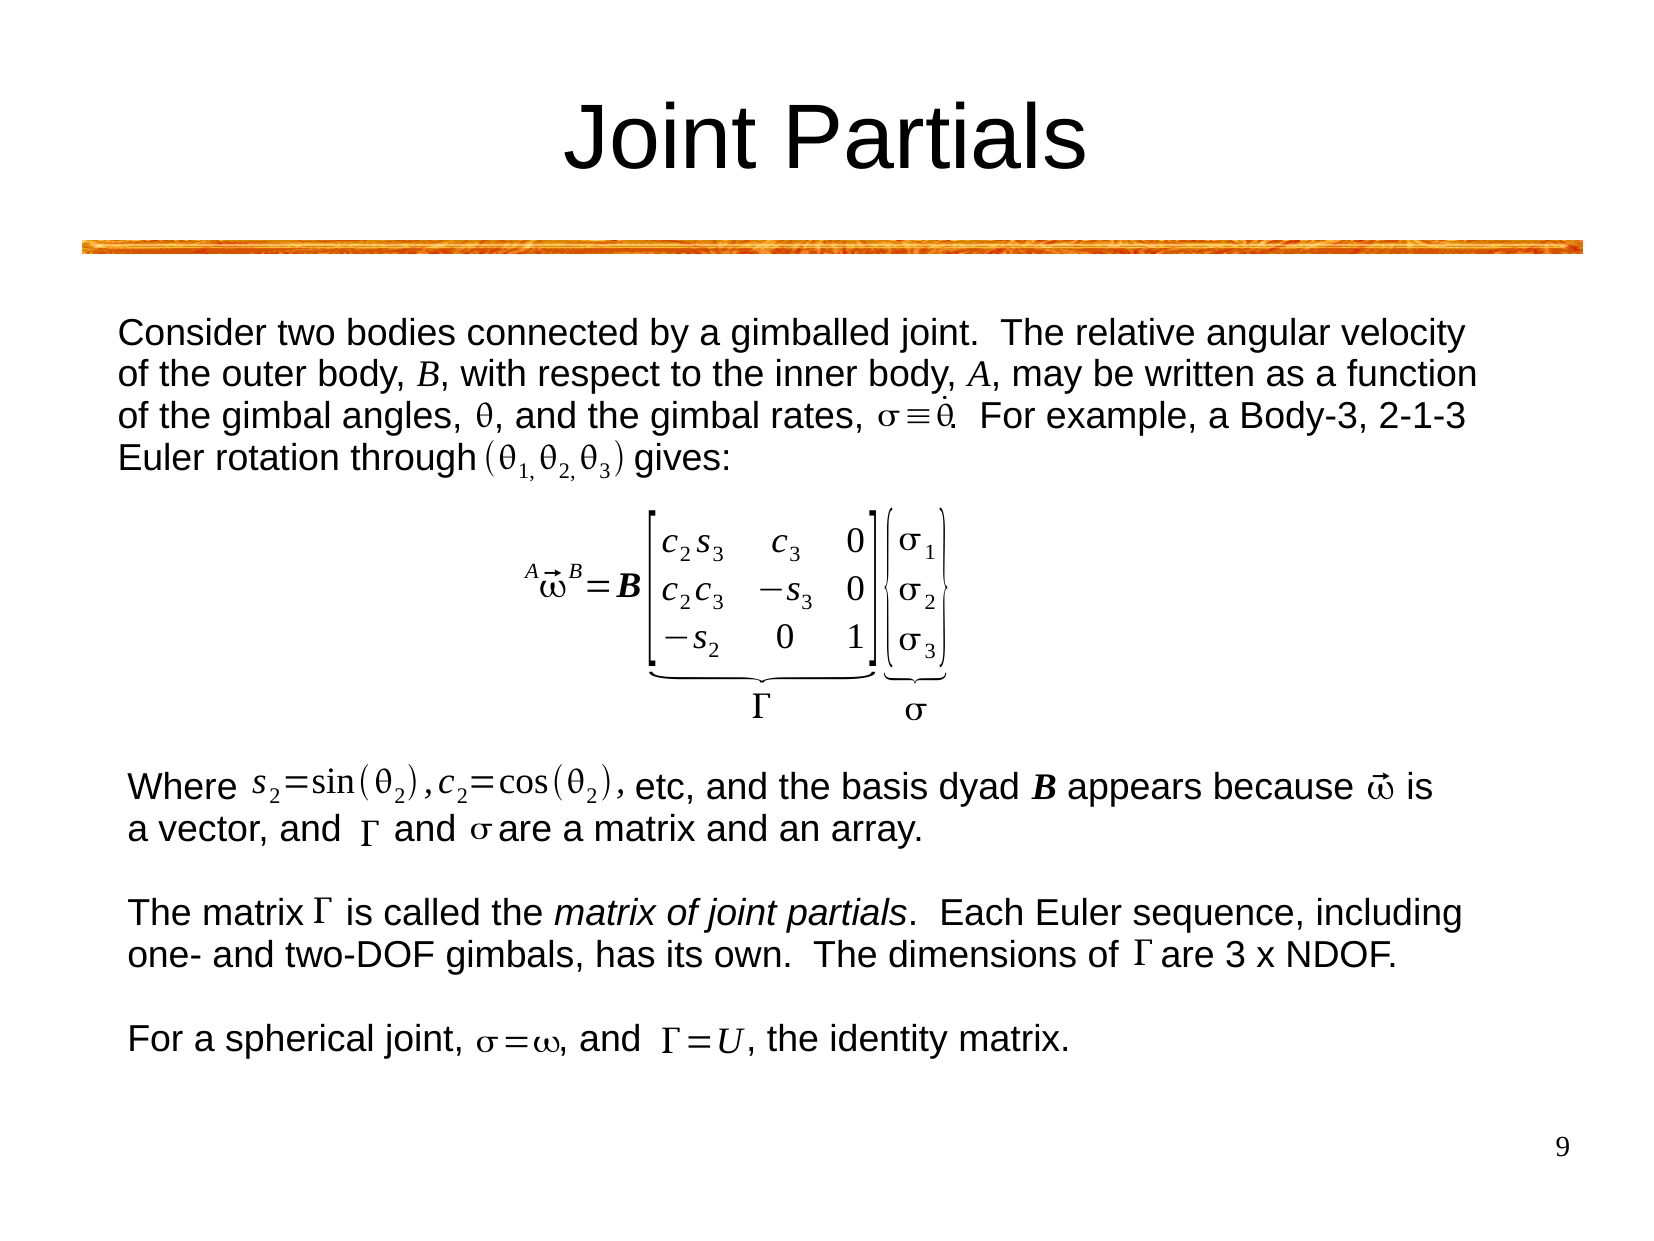

# Joint Partials
Consider two bodies connected by a gimballed joint. The relative angular velocity
of the outer body, B, with respect to the inner body, A, may be written as a function
of the gimbal angles, , and the gimbal rates, . For example, a Body-3, 2-1-3
Euler rotation through gives:
Where etc, and the basis dyad B appears because is
a vector, and and are a matrix and an array.
The matrix is called the matrix of joint partials. Each Euler sequence, including
one- and two-DOF gimbals, has its own. The dimensions of are 3 x NDOF.
For a spherical joint, , and , the identity matrix.
9